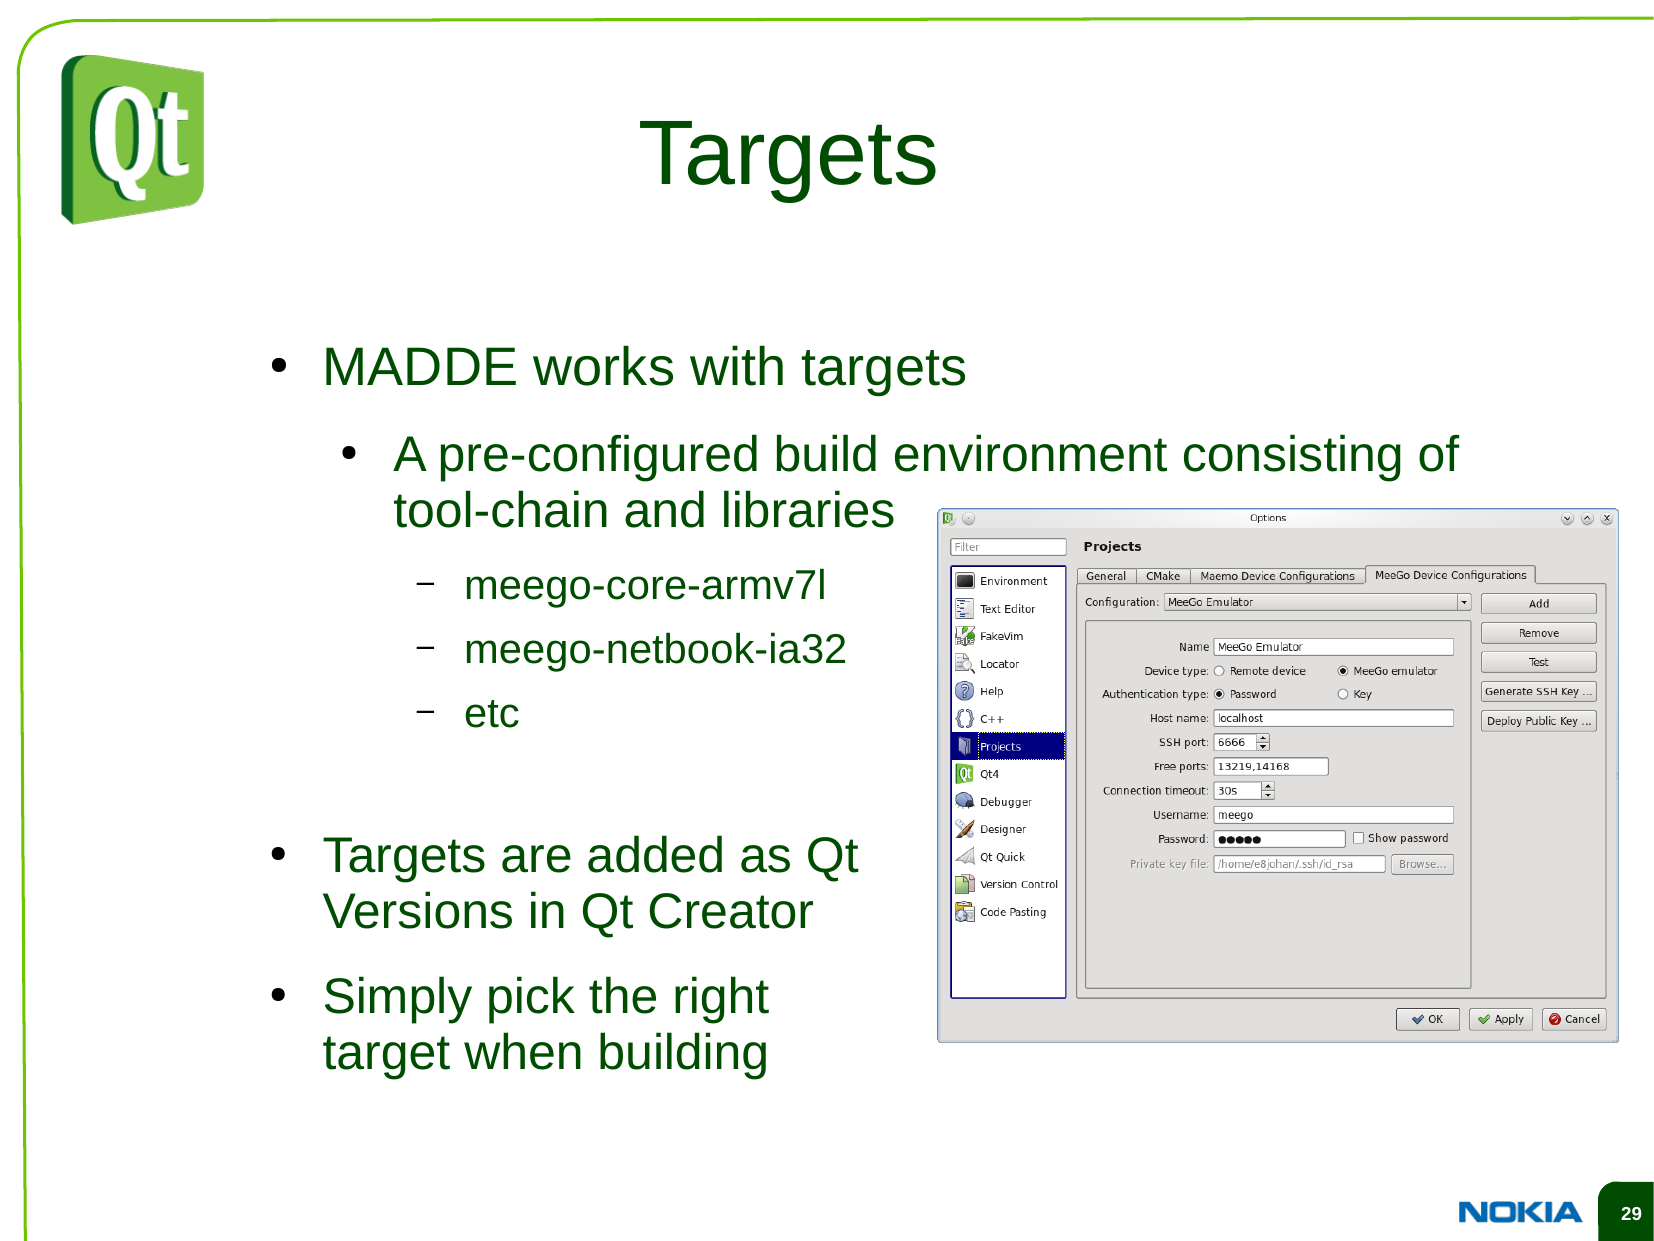

# Targets
MADDE works with targets
A pre-configured build environment consisting of tool-chain and libraries
meego-core-armv7l
meego-netbook-ia32
etc
Targets are added as Qt
Versions in Qt Creator
Simply pick the right
target when building